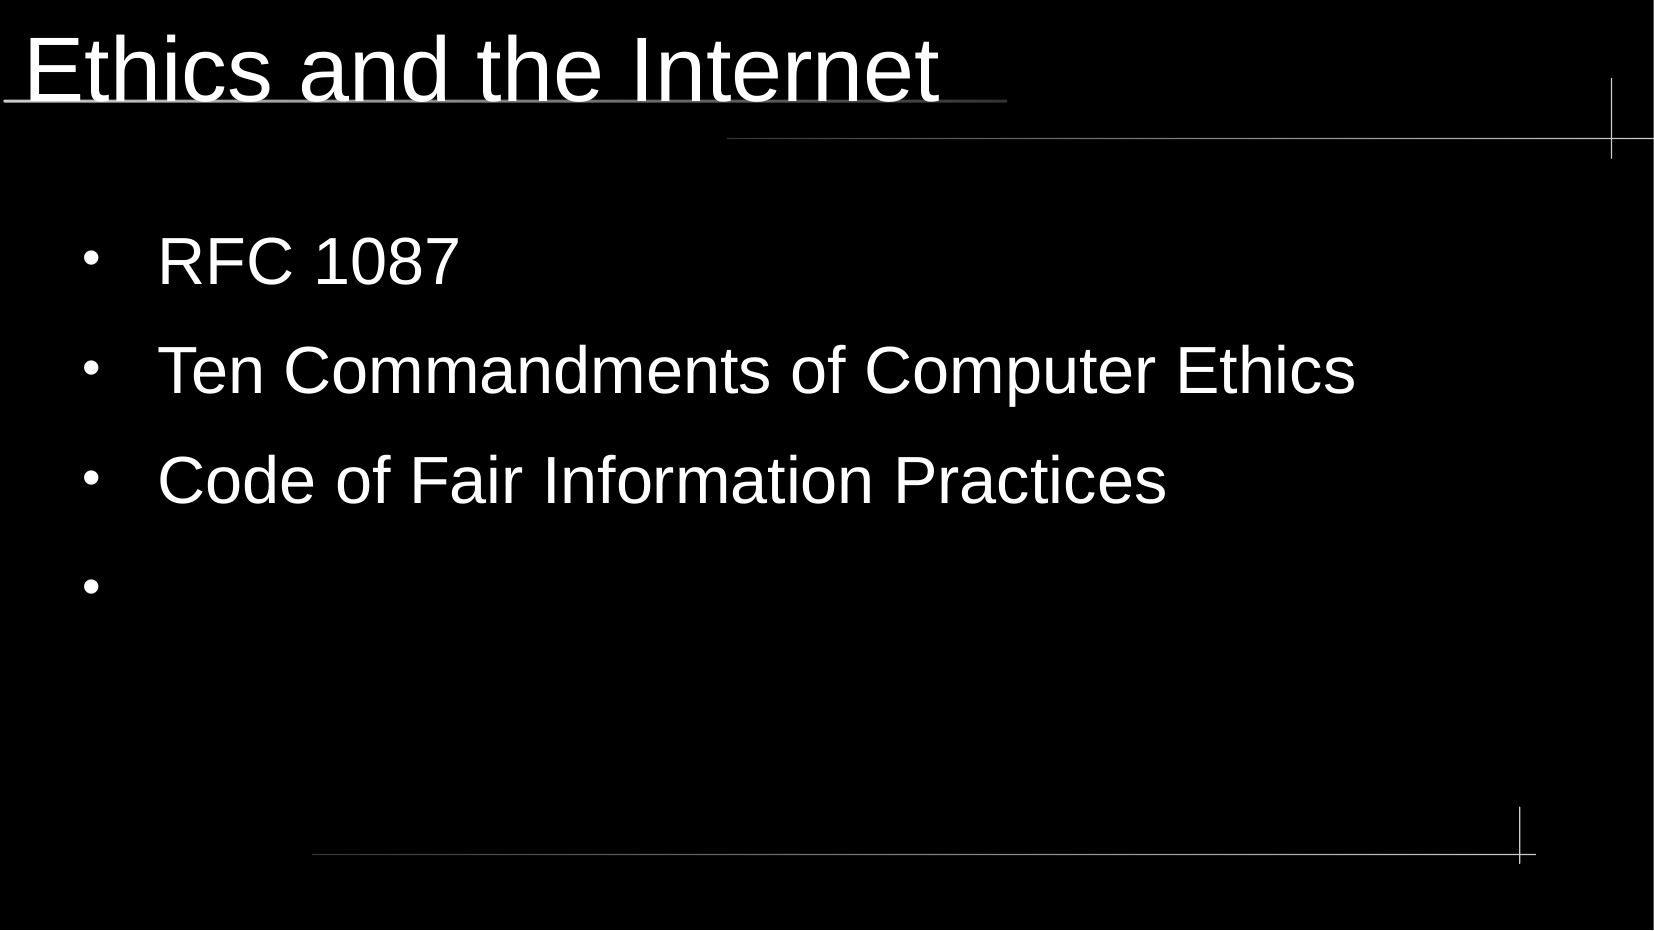

# Ethics and the Internet
RFC 1087
Ten Commandments of Computer Ethics
Code of Fair Information Practices